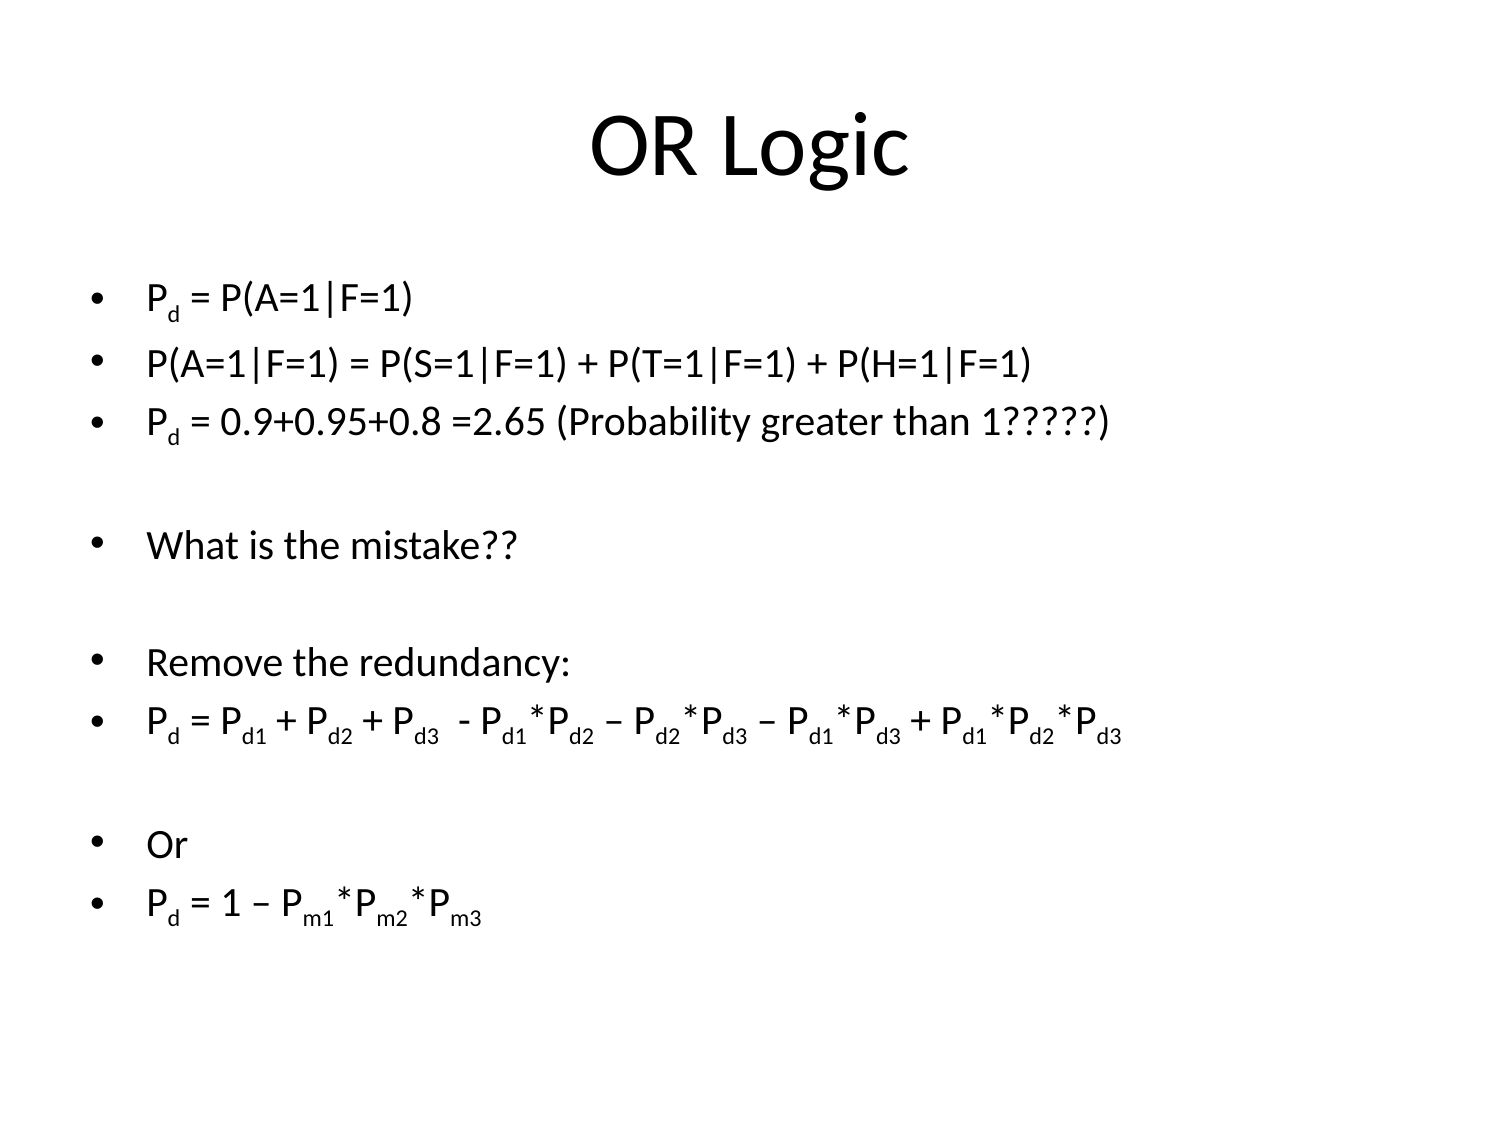

# OR Logic
Pd = P(A=1|F=1)
P(A=1|F=1) = P(S=1|F=1) + P(T=1|F=1) + P(H=1|F=1)
Pd = 0.9+0.95+0.8 =2.65 (Probability greater than 1?????)
What is the mistake??
Remove the redundancy:
Pd = Pd1 + Pd2 + Pd3 - Pd1*Pd2 – Pd2*Pd3 – Pd1*Pd3 + Pd1*Pd2*Pd3
Or
Pd = 1 – Pm1*Pm2*Pm3